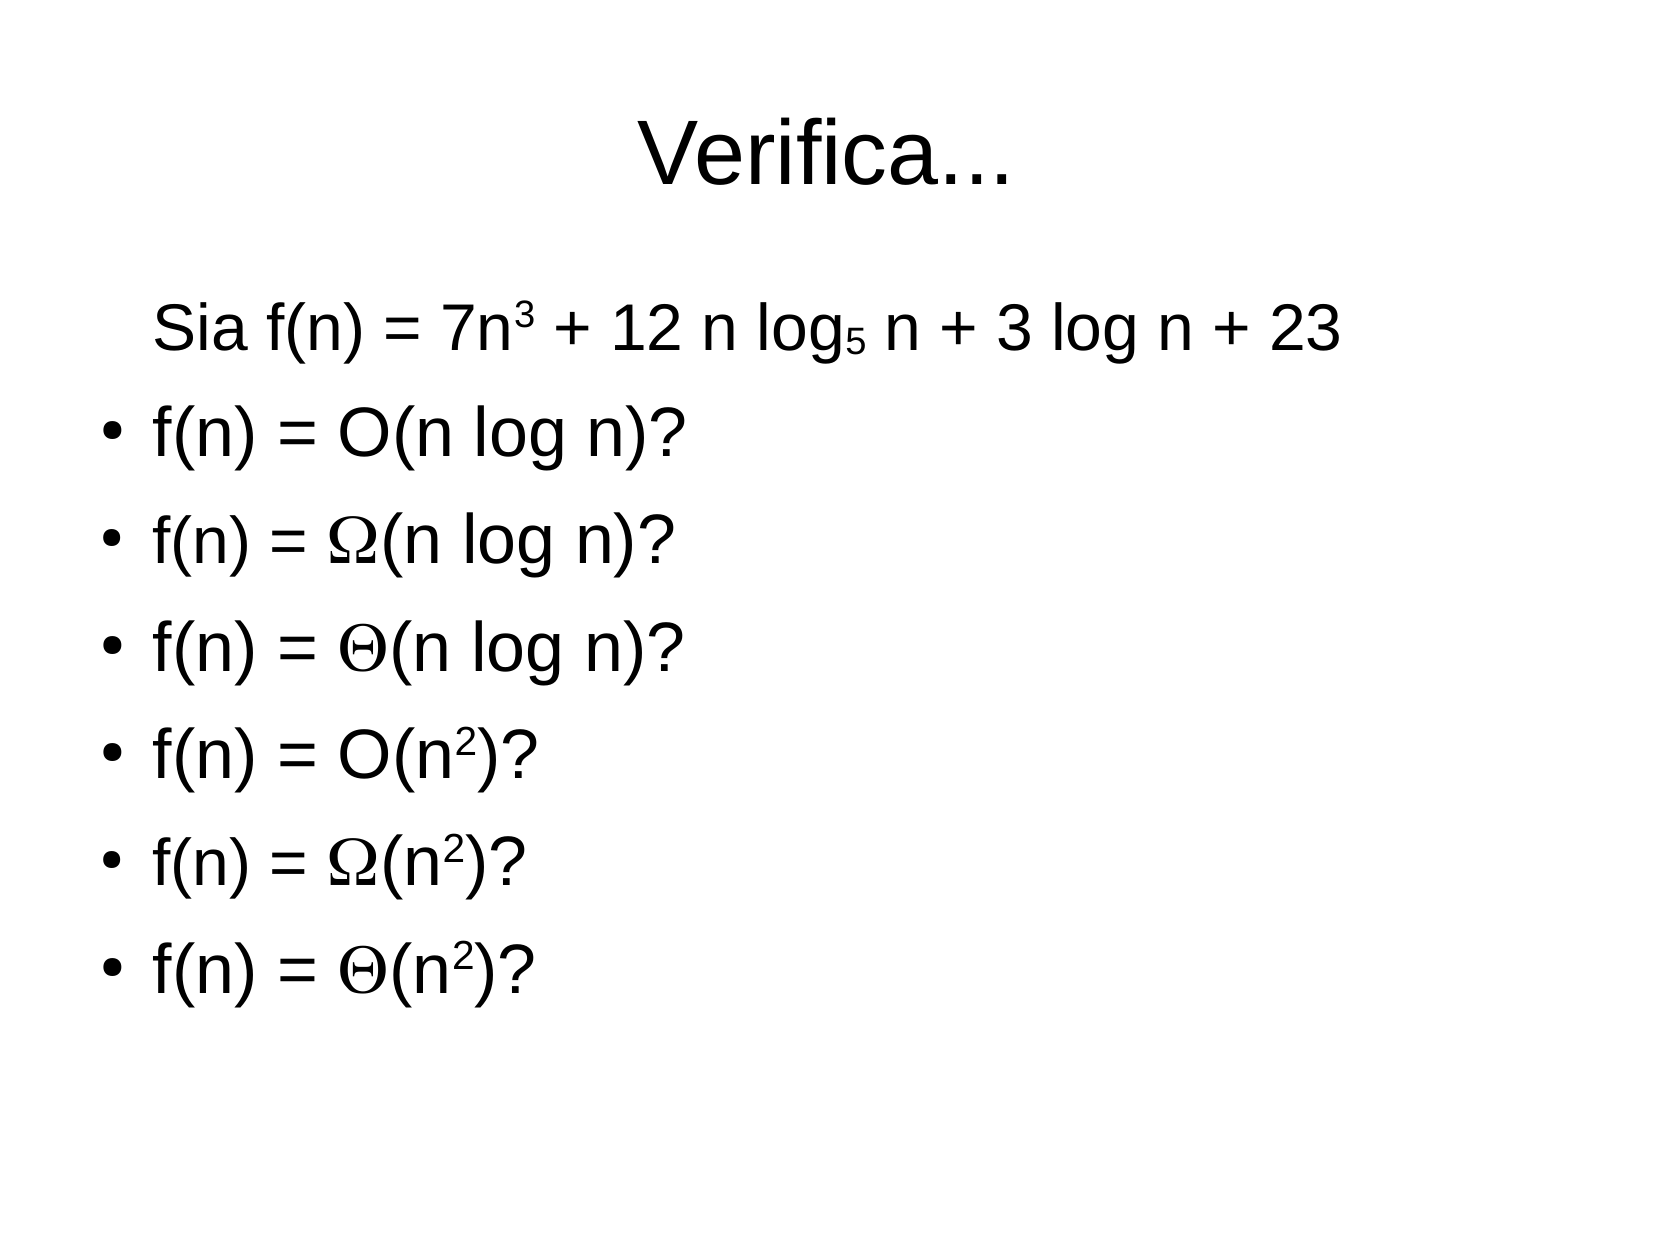

# Verifica...
Sia f(n) = 7n3 + 12 n log5 n + 3 log n + 23
f(n) = O(n log n)?
f(n) = (n log n)?
f(n) = (n log n)?
f(n) = O(n2)?
f(n) = (n2)?
f(n) = (n2)?